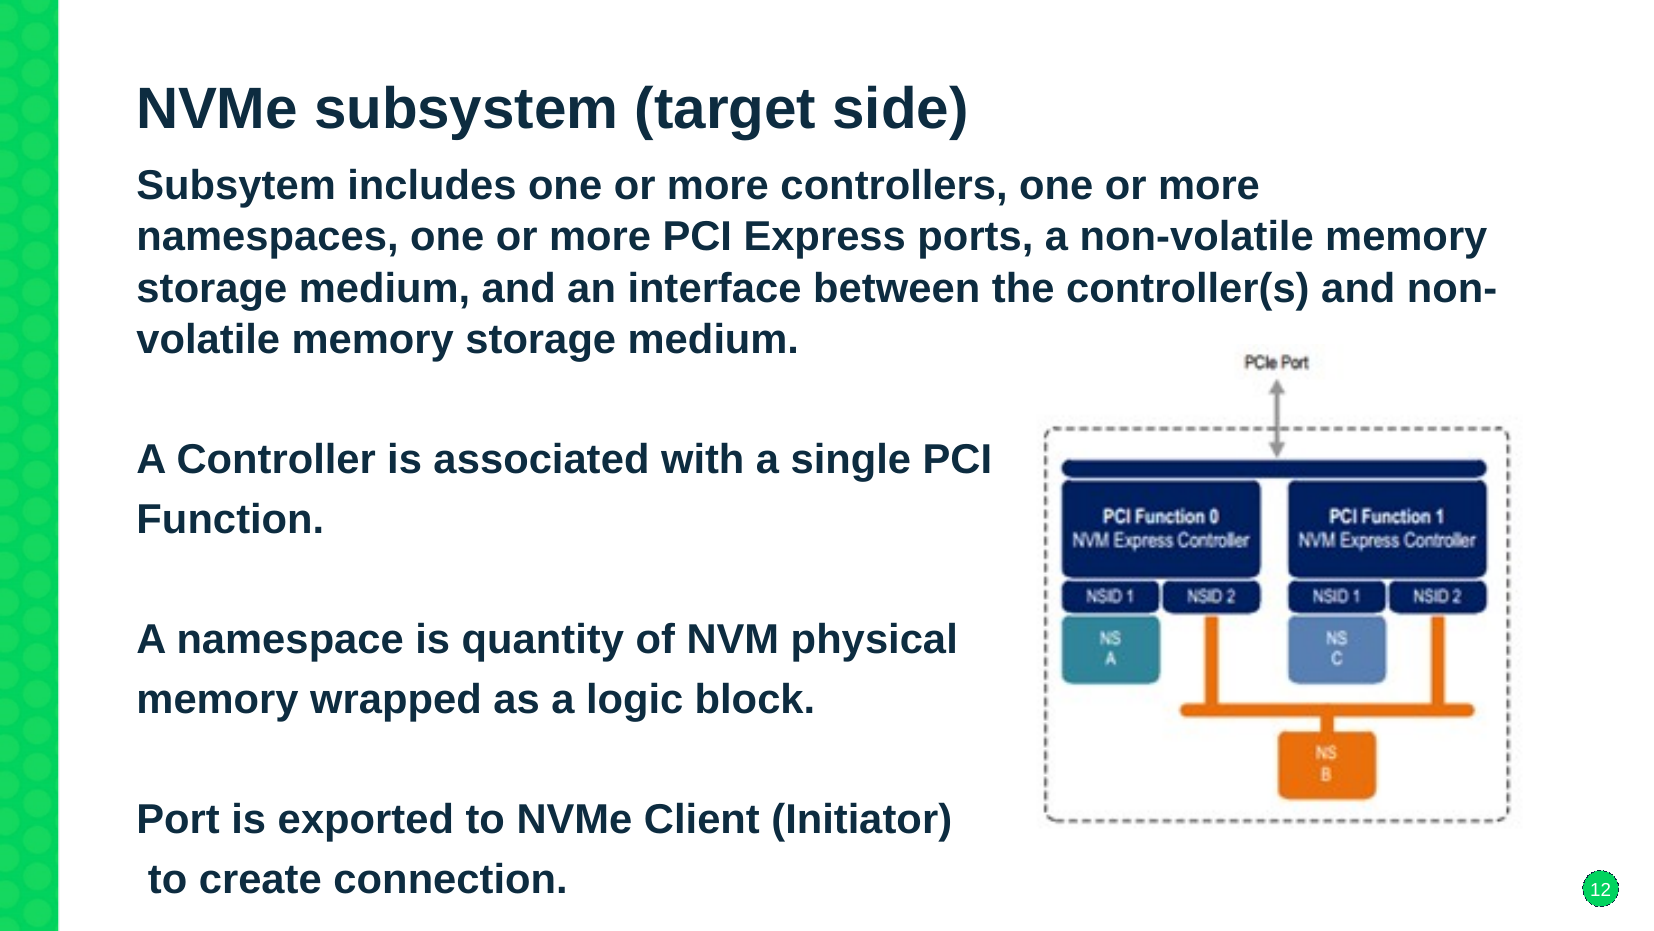

# NVMe subsystem (target side)
Subsytem includes one or more controllers, one or more namespaces, one or more PCI Express ports, a non-volatile memory storage medium, and an interface between the controller(s) and non-volatile memory storage medium.
A Controller is associated with a single PCI
Function.
A namespace is quantity of NVM physical
memory wrapped as a logic block.
Port is exported to NVMe Client (Initiator)
 to create connection.
12